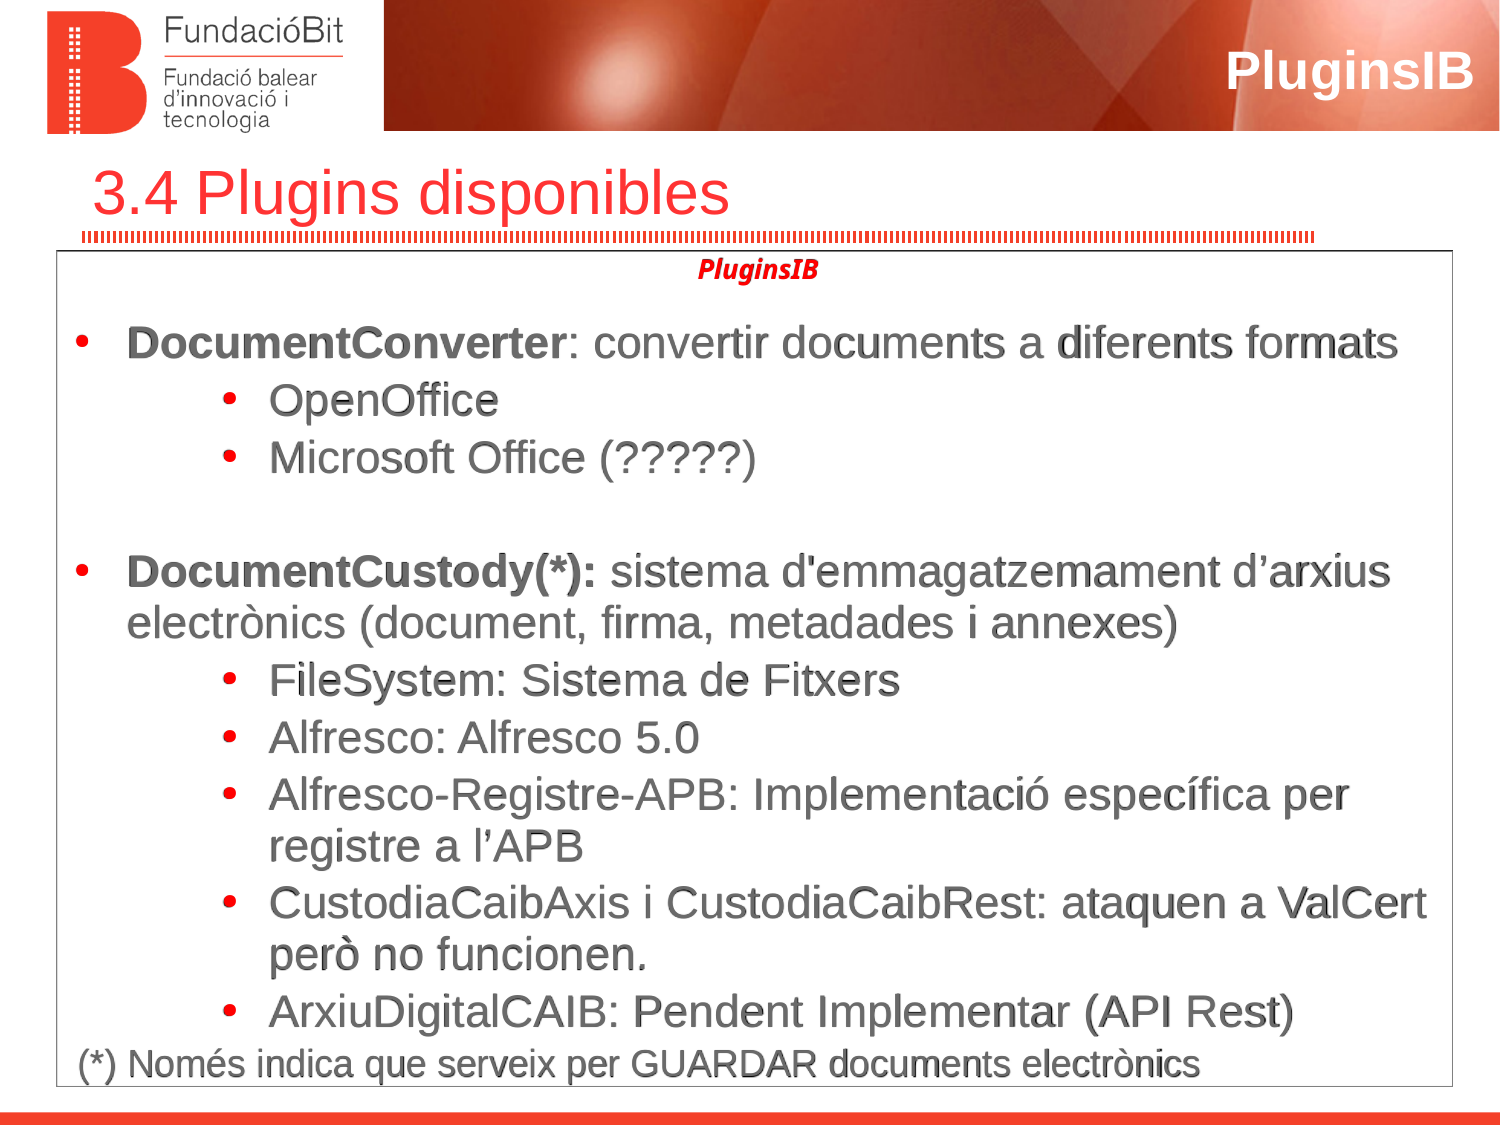

# PluginsIB
 3.4 Plugins disponibles
 PluginsIB
DocumentConverter: convertir documents a diferents formats
OpenOffice
Microsoft Office (?????)
DocumentCustody(*): sistema d'emmagatzemament d’arxius electrònics (document, firma, metadades i annexes)
FileSystem: Sistema de Fitxers
Alfresco: Alfresco 5.0
Alfresco-Registre-APB: Implementació específica per registre a l’APB
CustodiaCaibAxis i CustodiaCaibRest: ataquen a ValCert però no funcionen.
ArxiuDigitalCAIB: Pendent Implementar (API Rest)
 (*) Només indica que serveix per GUARDAR documents electrònics